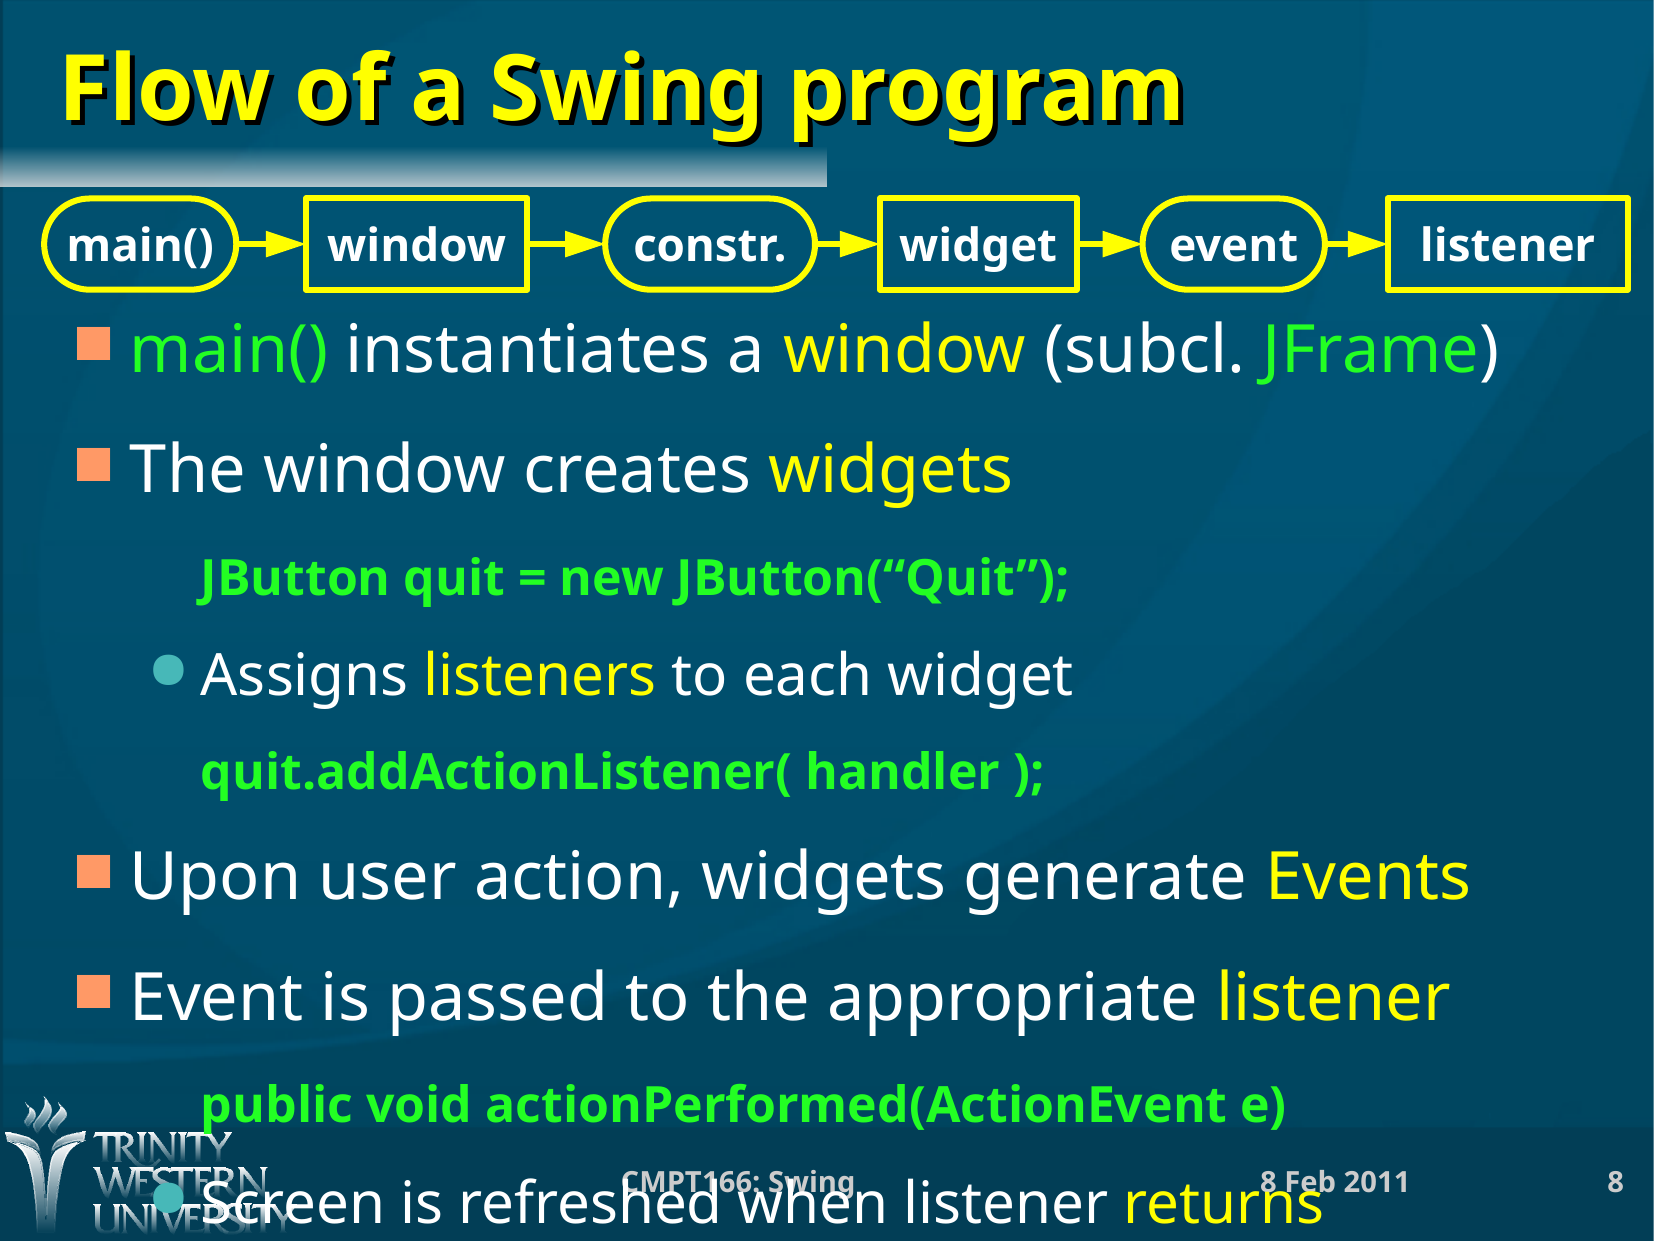

# Flow of a Swing program
main()
window
constr.
widget
event
listener
main() instantiates a window (subcl. JFrame)
The window creates widgets
JButton quit = new JButton(“Quit”);
Assigns listeners to each widget
quit.addActionListener( handler );
Upon user action, widgets generate Events
Event is passed to the appropriate listener
public void actionPerformed(ActionEvent e)
Screen is refreshed when listener returns
CMPT166: Swing
8 Feb 2011
8